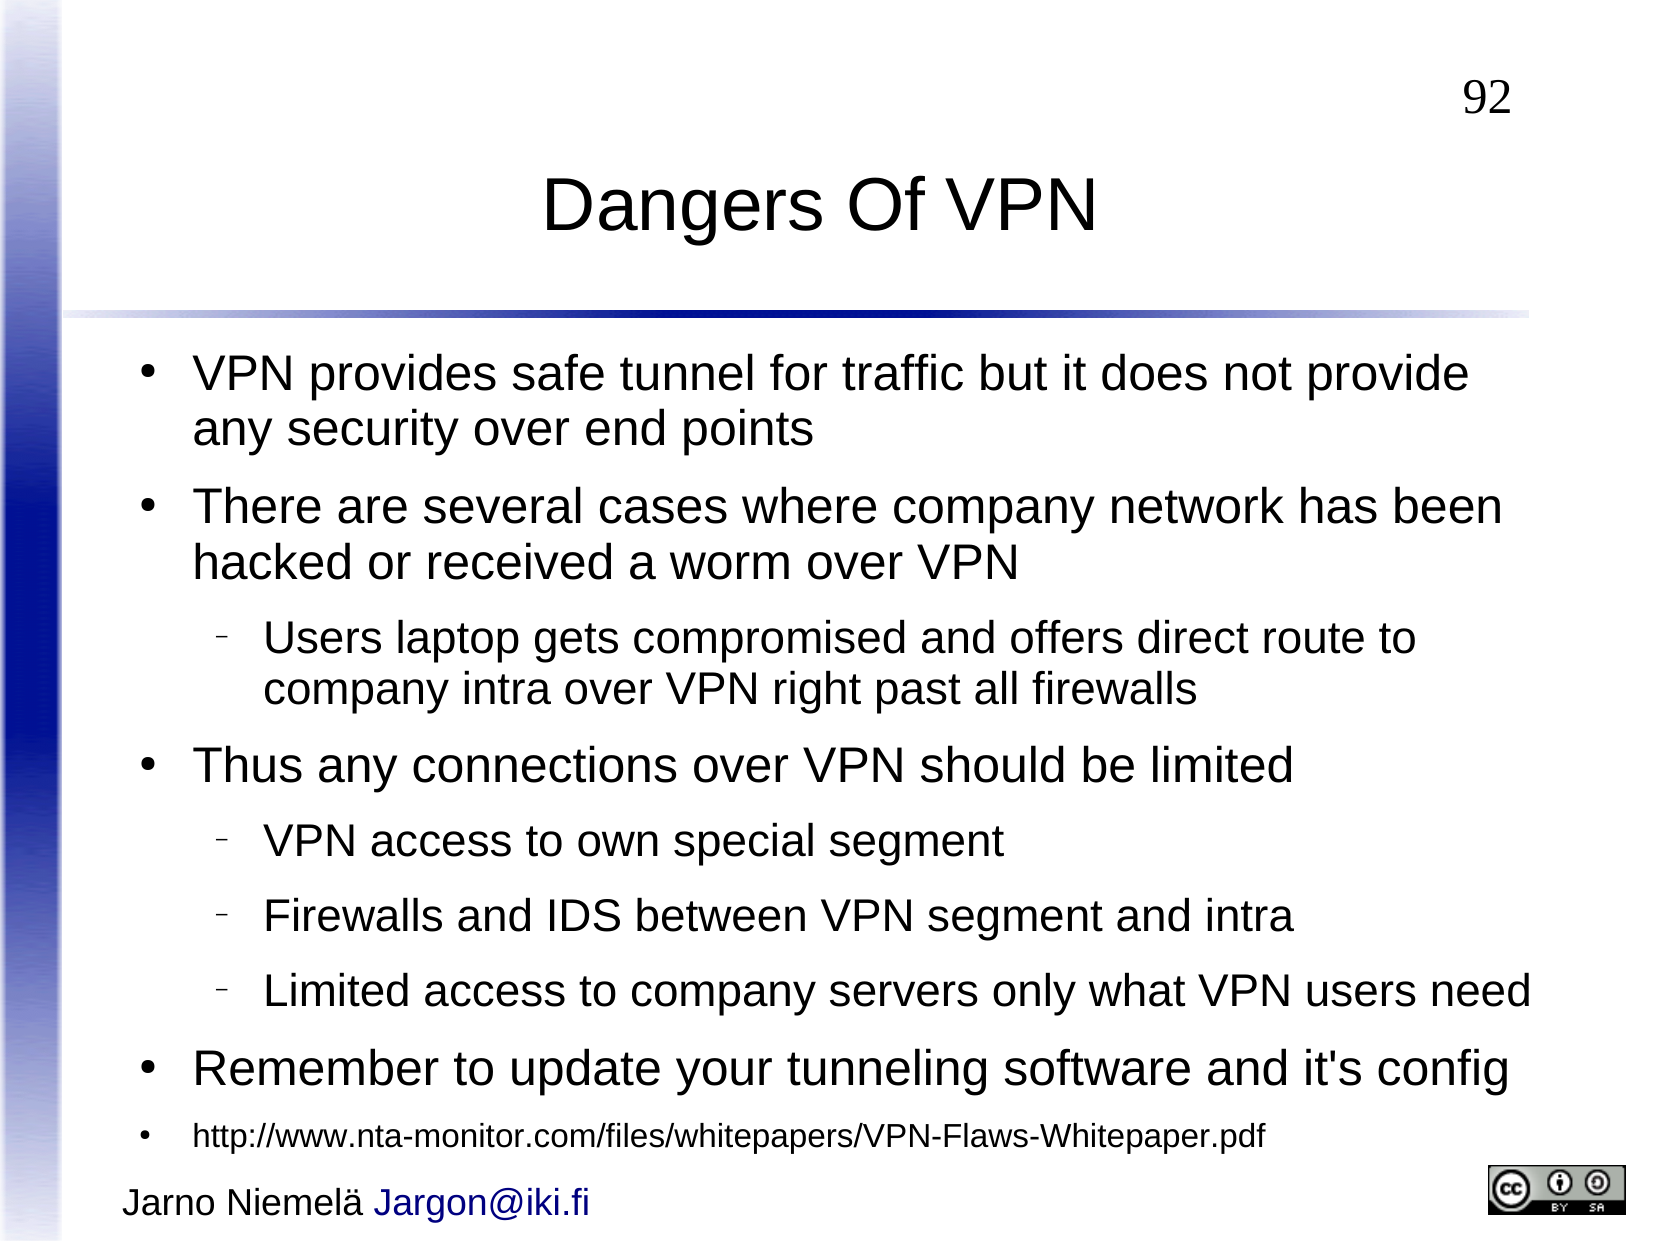

# Dangers Of VPN
VPN provides safe tunnel for traffic but it does not provide any security over end points
There are several cases where company network has been hacked or received a worm over VPN
Users laptop gets compromised and offers direct route to company intra over VPN right past all firewalls
Thus any connections over VPN should be limited
VPN access to own special segment
Firewalls and IDS between VPN segment and intra
Limited access to company servers only what VPN users need
Remember to update your tunneling software and it's config
http://www.nta-monitor.com/files/whitepapers/VPN-Flaws-Whitepaper.pdf